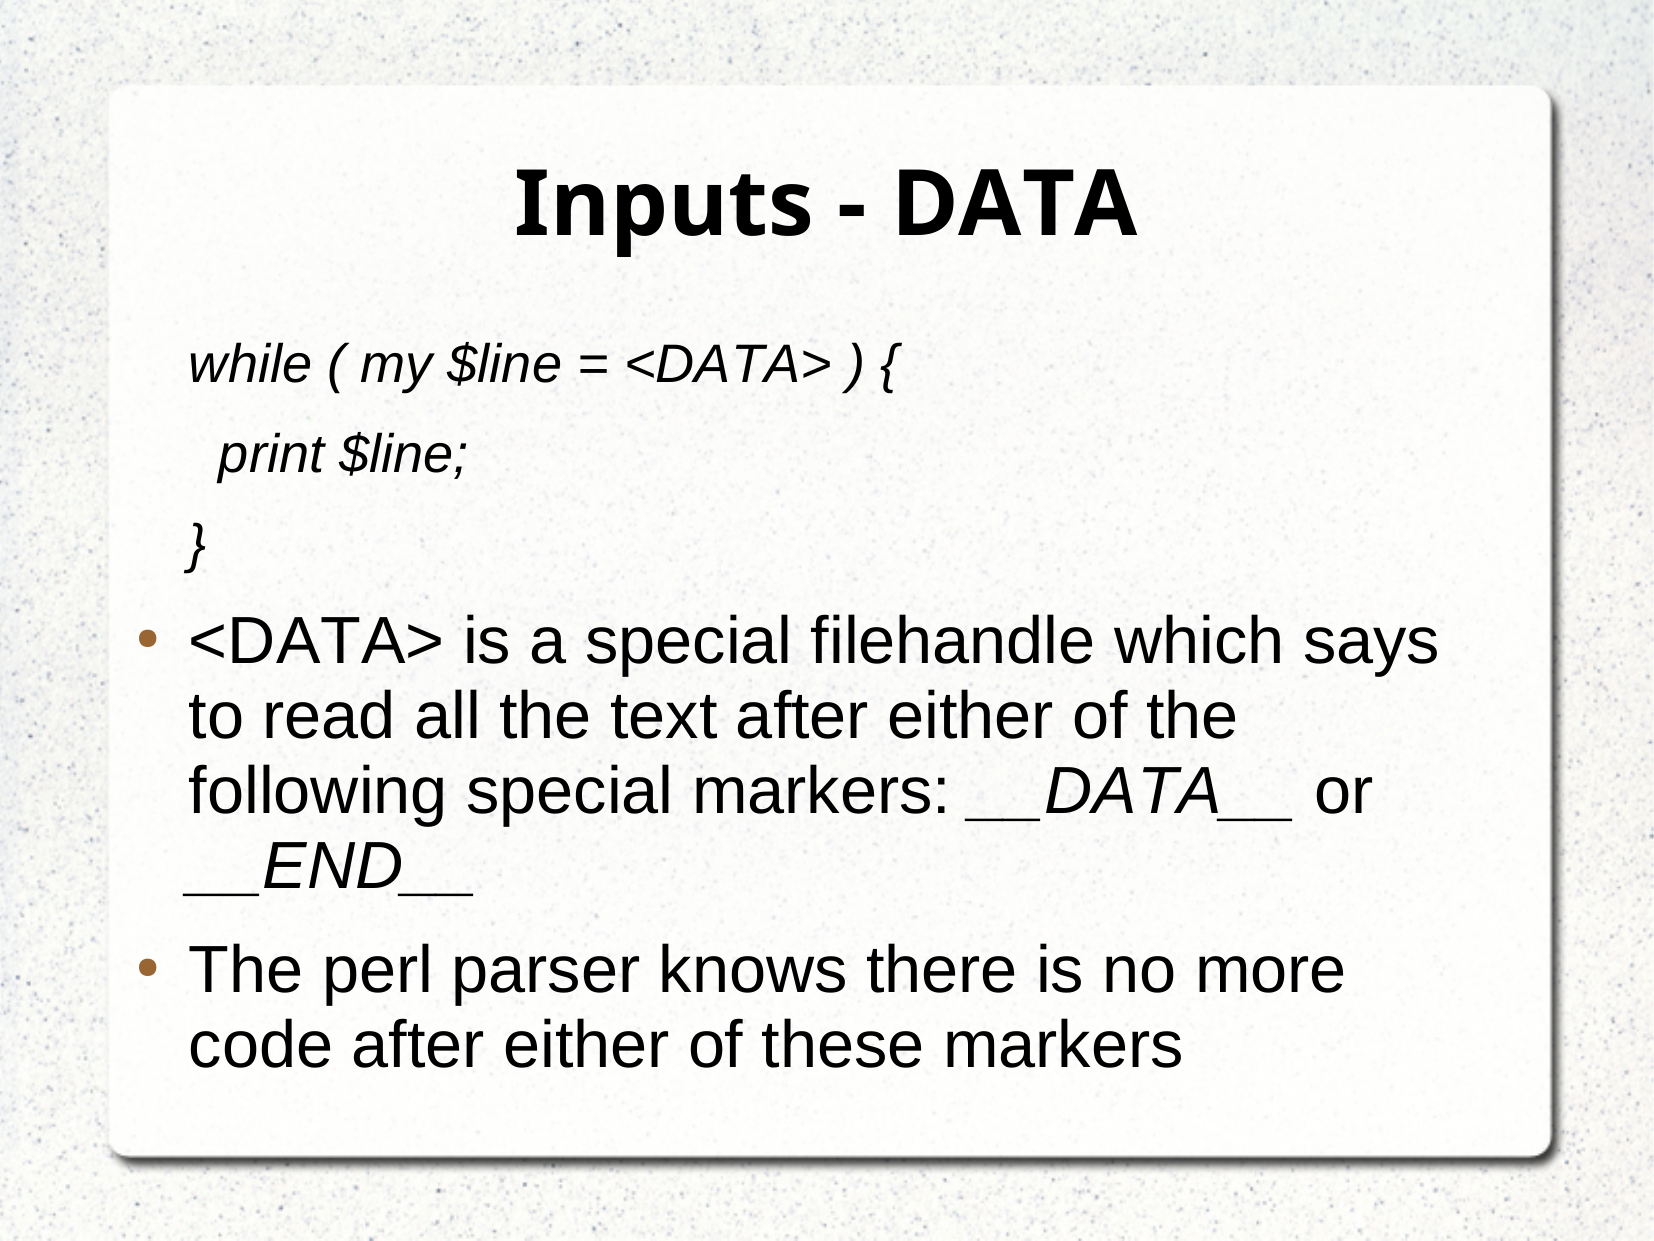

# Inputs - DATA
while ( my $line = <DATA> ) {
 print $line;
}
<DATA> is a special filehandle which says to read all the text after either of the following special markers: __DATA__ or __END__
The perl parser knows there is no more code after either of these markers